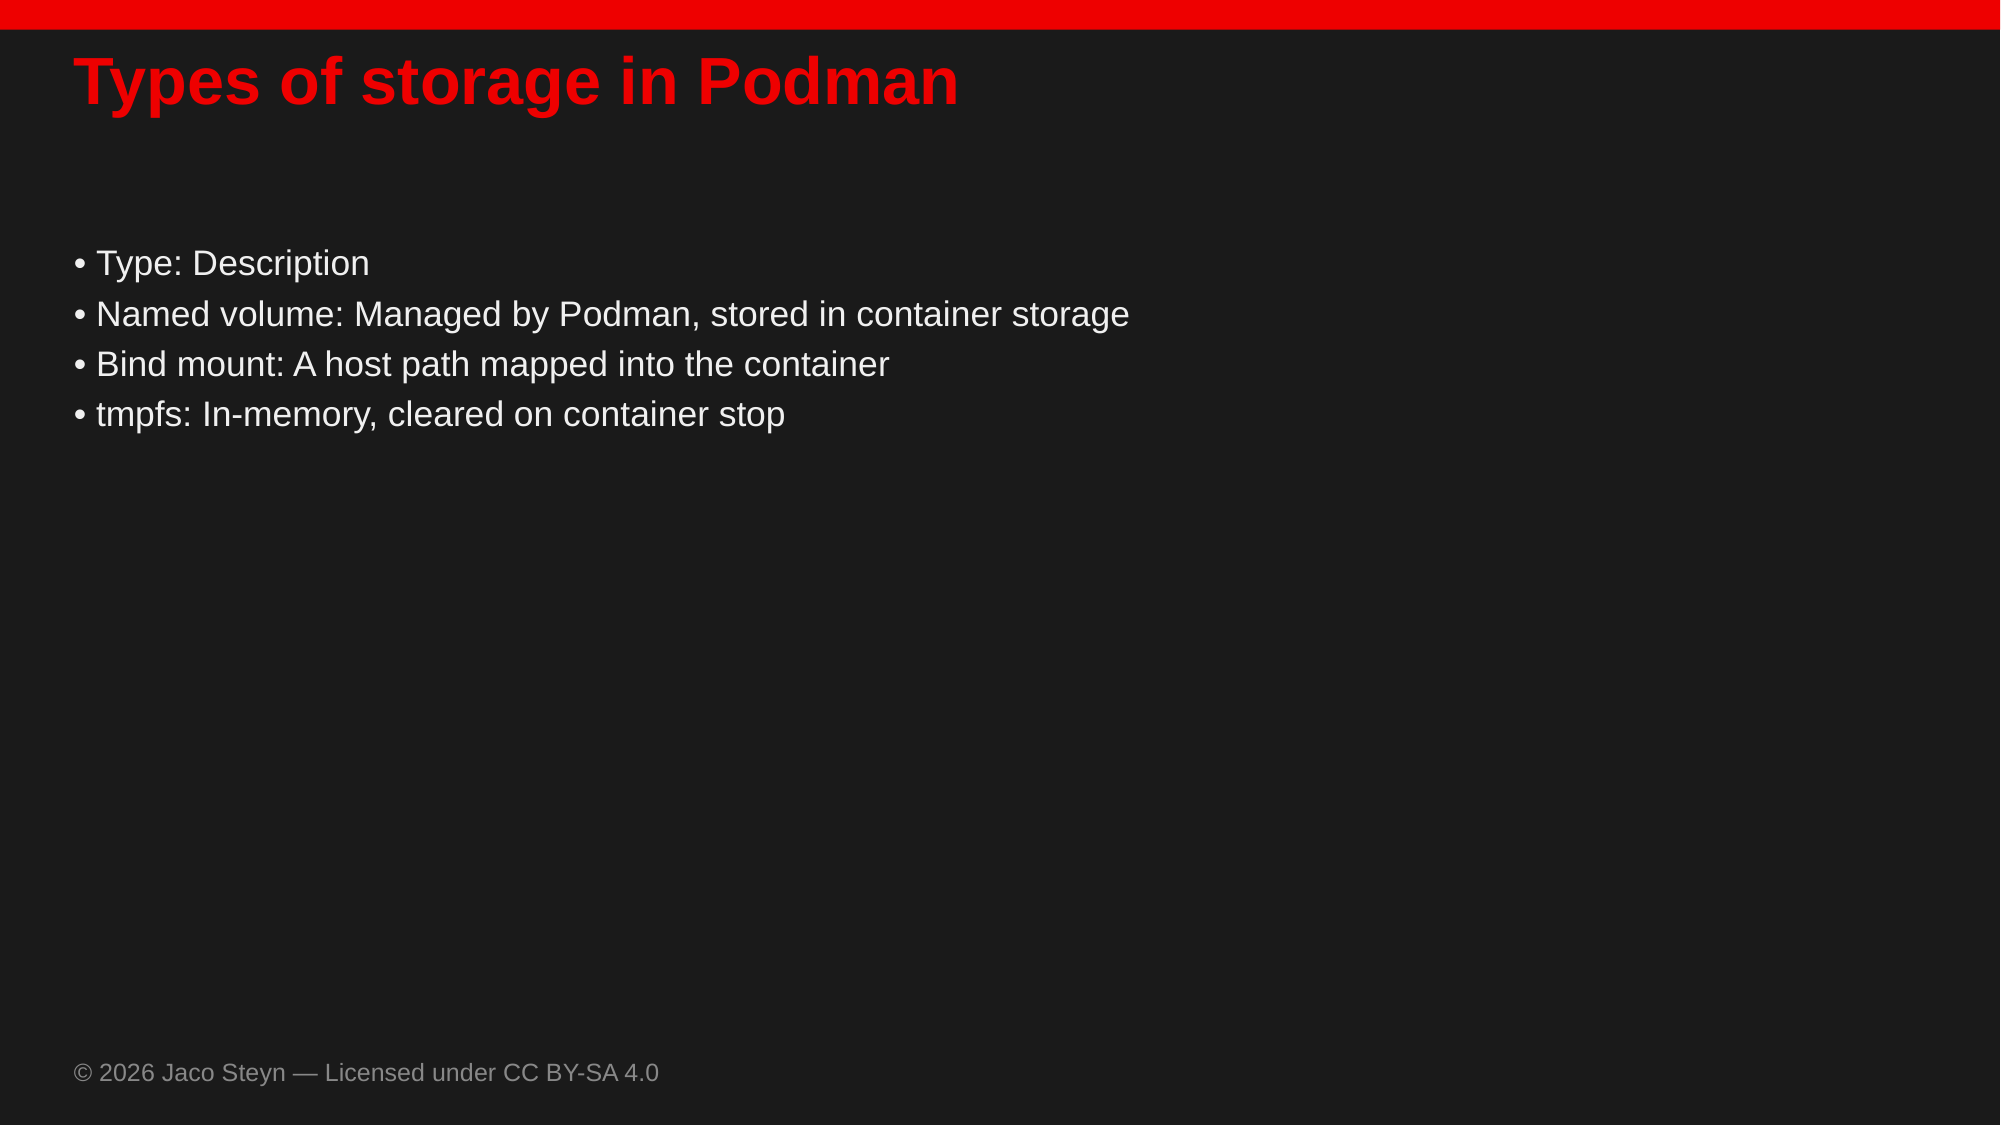

Types of storage in Podman
• Type: Description
• Named volume: Managed by Podman, stored in container storage
• Bind mount: A host path mapped into the container
• tmpfs: In-memory, cleared on container stop
© 2026 Jaco Steyn — Licensed under CC BY-SA 4.0